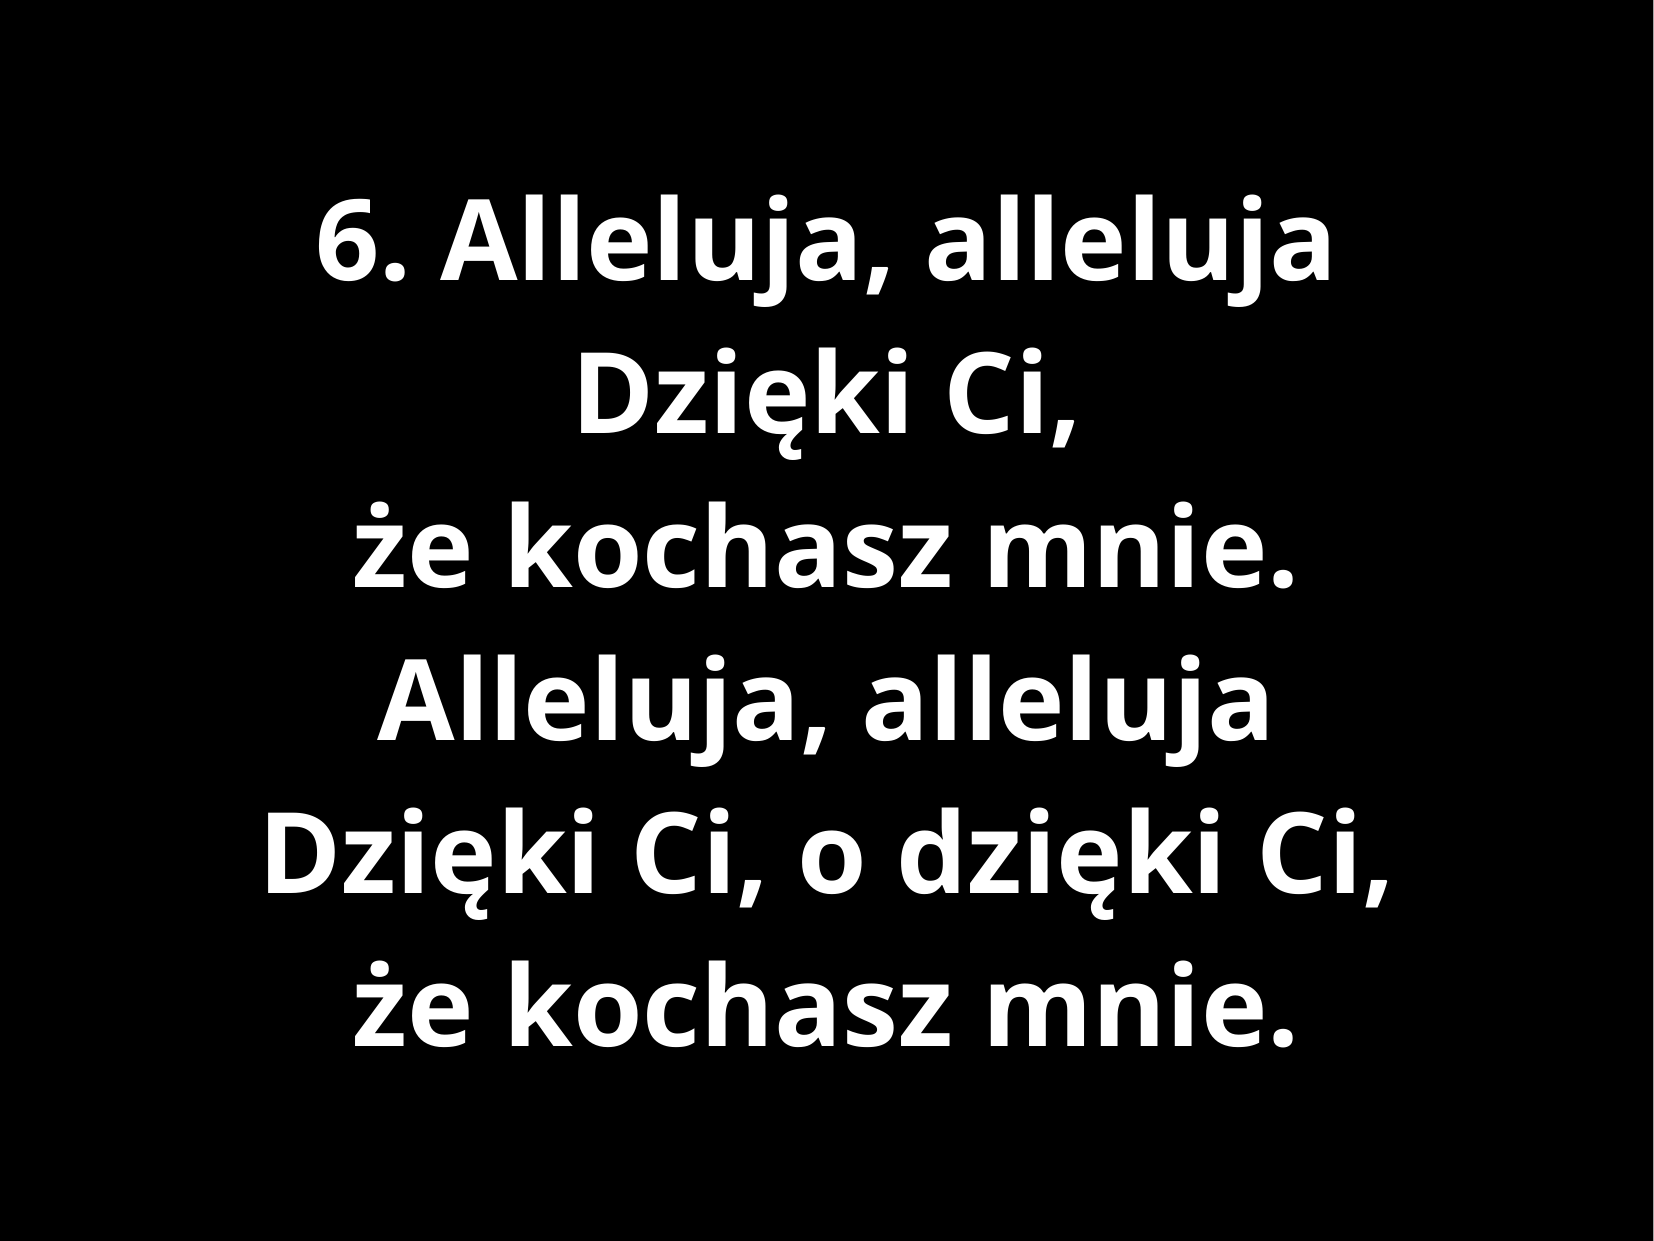

# 6. Alleluja, alleluja Dzięki Ci, że kochasz mnie. Alleluja, alleluja Dzięki Ci, o dzięki Ci, że kochasz mnie.